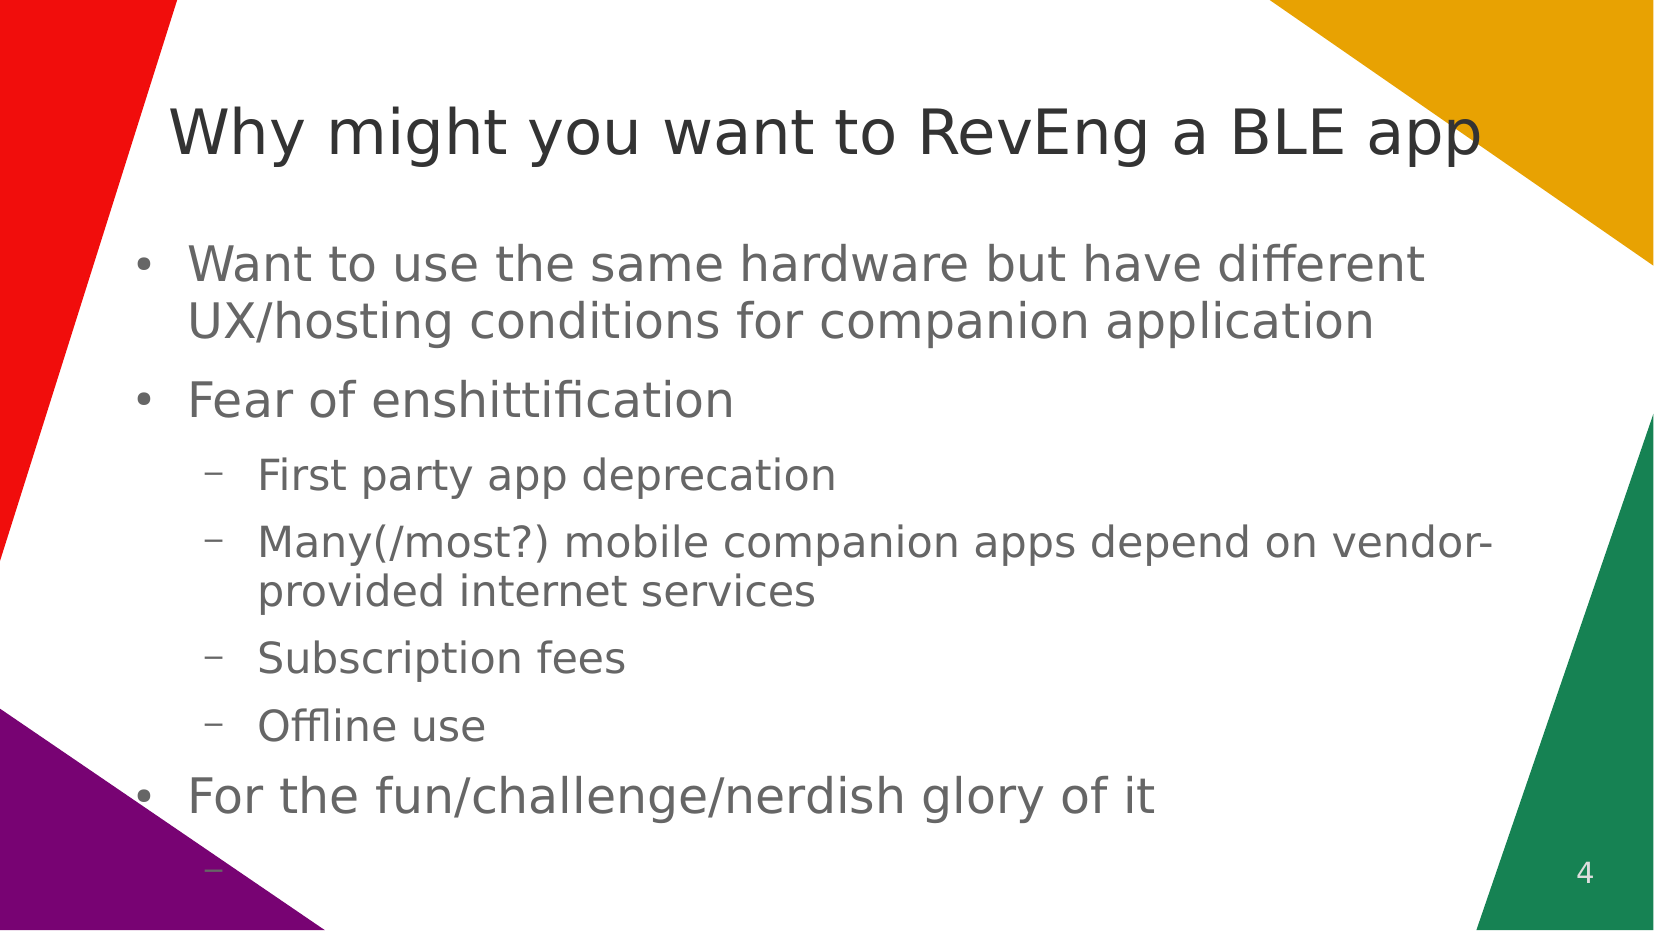

# Why might you want to RevEng a BLE app
Want to use the same hardware but have different UX/hosting conditions for companion application
Fear of enshittification
First party app deprecation
Many(/most?) mobile companion apps depend on vendor-provided internet services
Subscription fees
Offline use
For the fun/challenge/nerdish glory of it
4